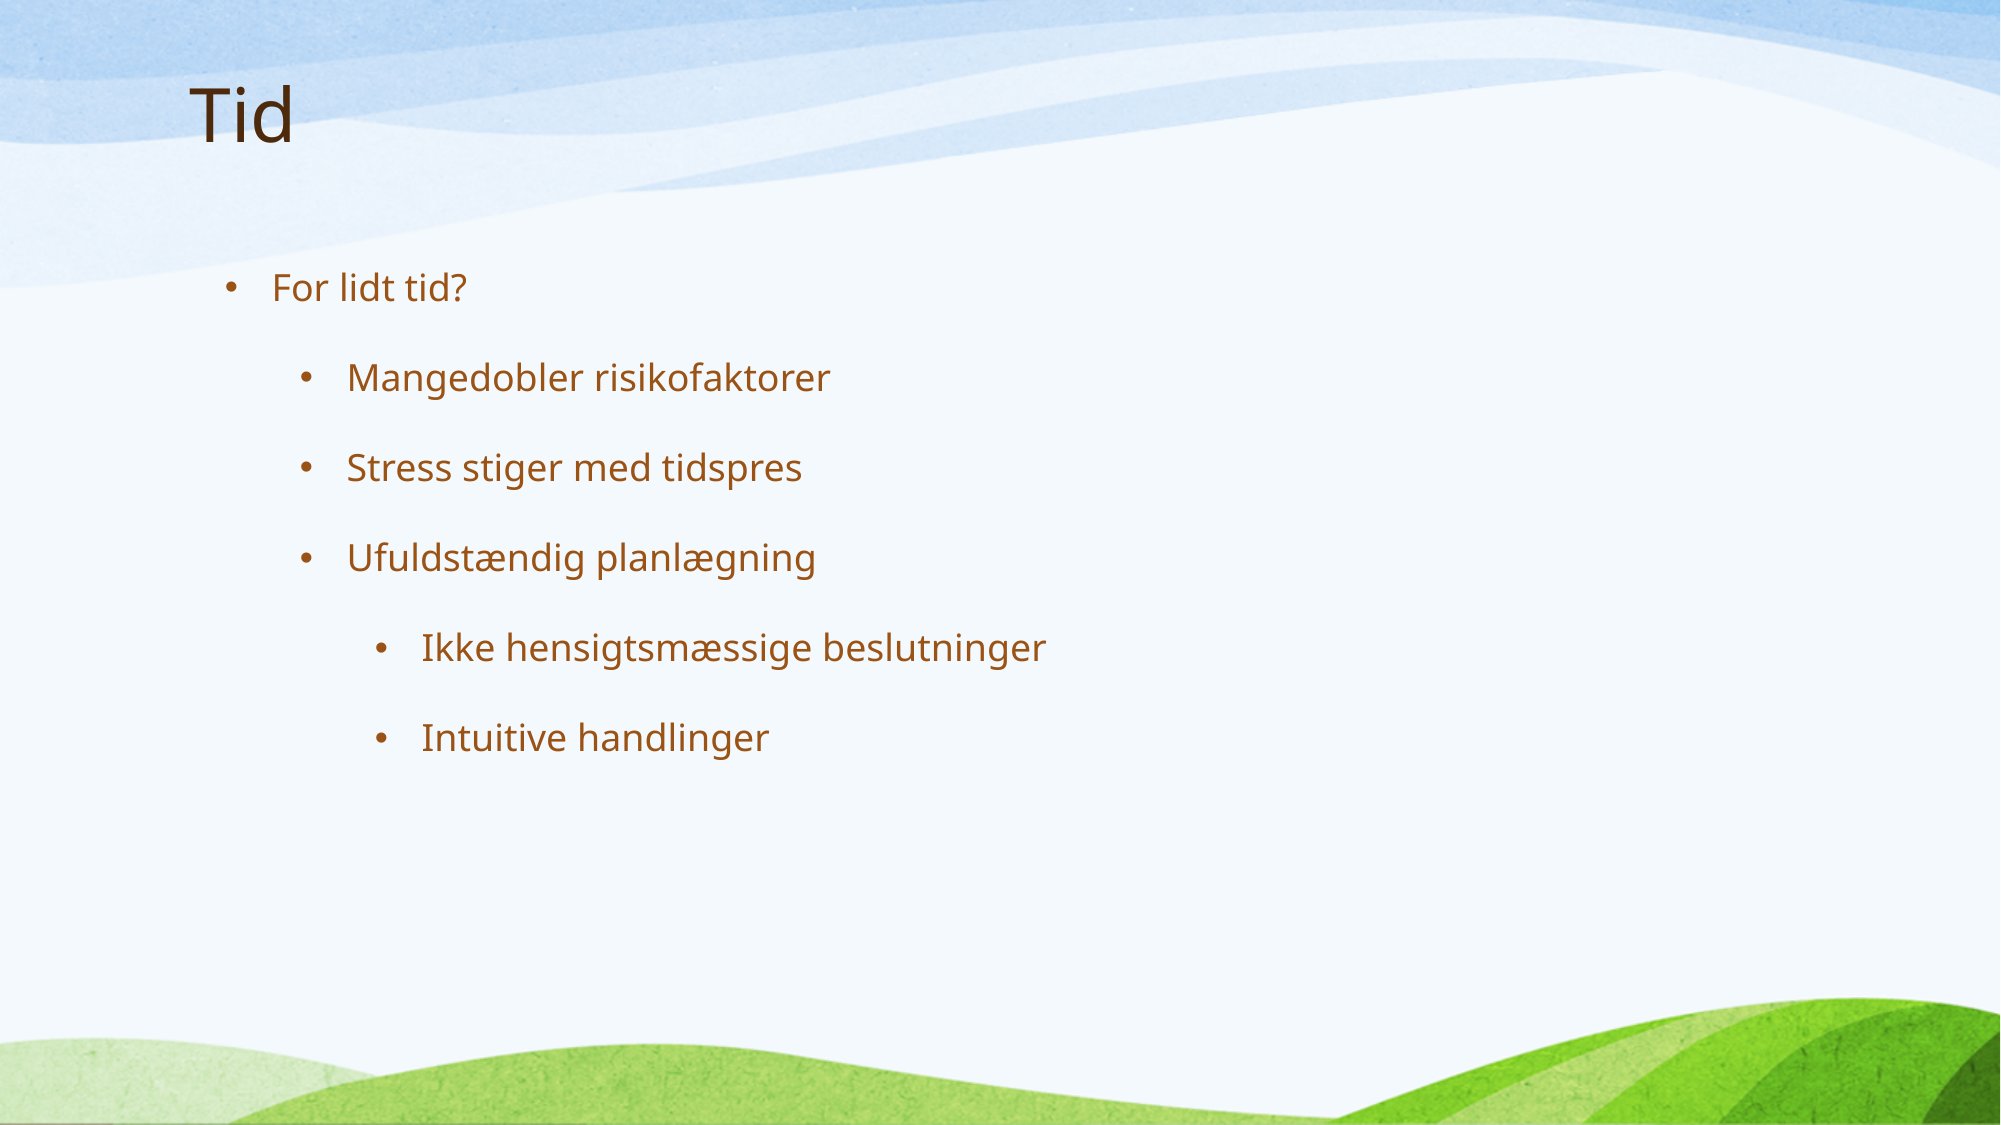

# Tid
For lidt tid?
Mangedobler risikofaktorer
Stress stiger med tidspres
Ufuldstændig planlægning
Ikke hensigtsmæssige beslutninger
Intuitive handlinger